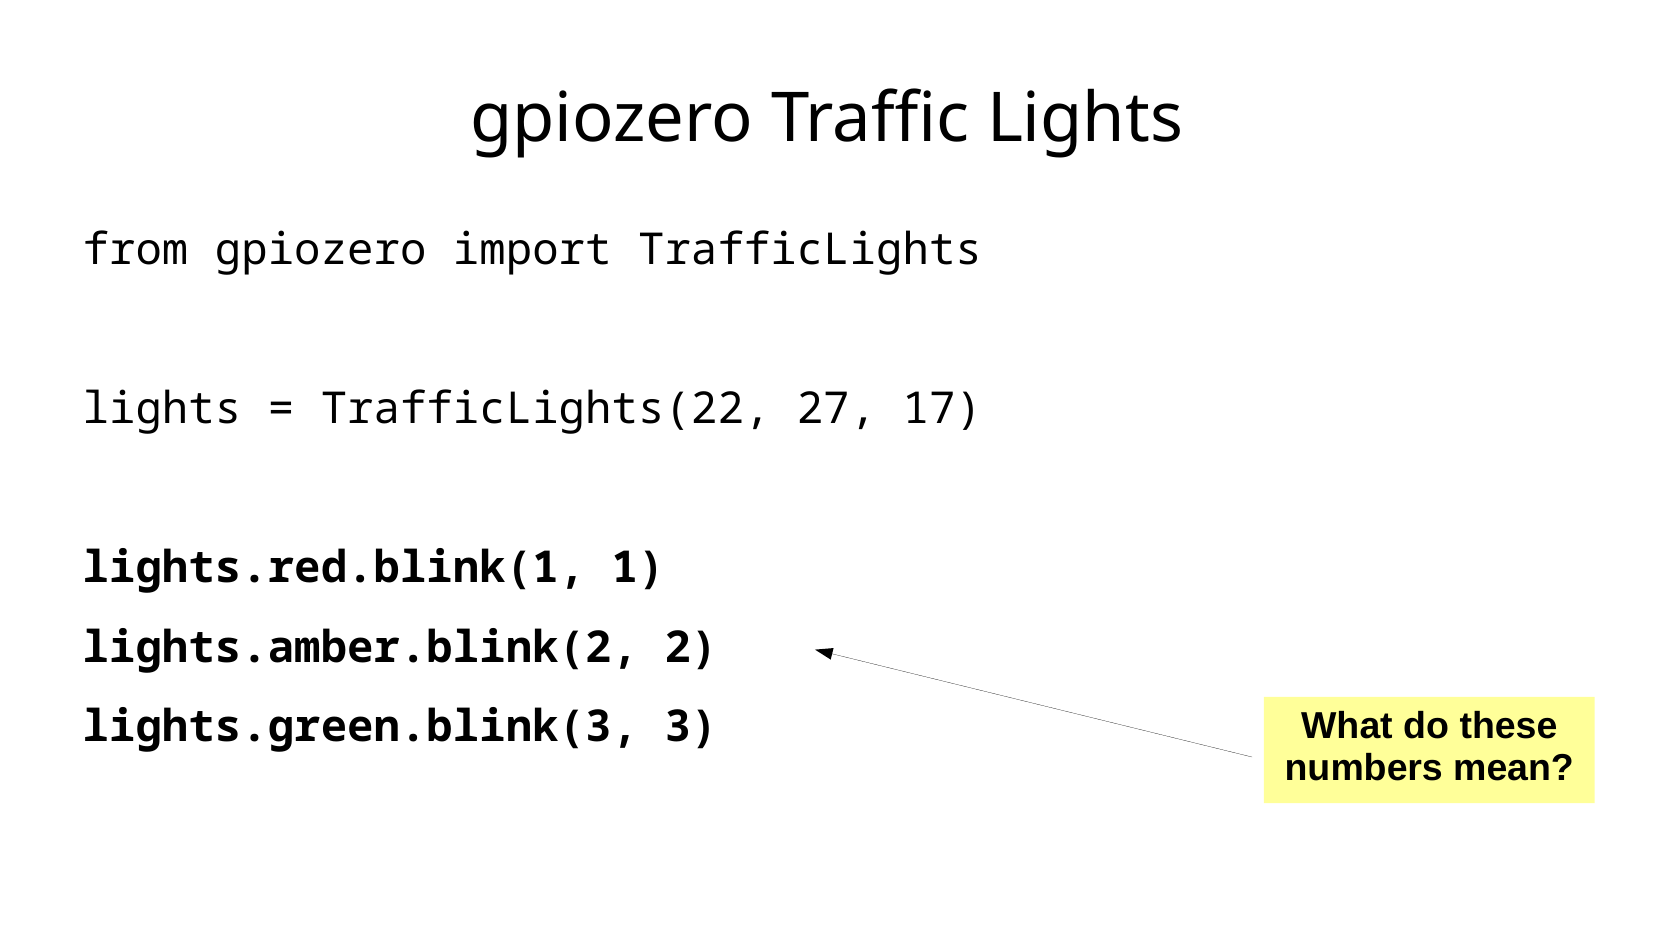

# gpiozero Traffic Lights
from gpiozero import TrafficLights
lights = TrafficLights(22, 27, 17)
lights.red.blink(1, 1)
lights.amber.blink(2, 2)
lights.green.blink(3, 3)
What do these numbers mean?